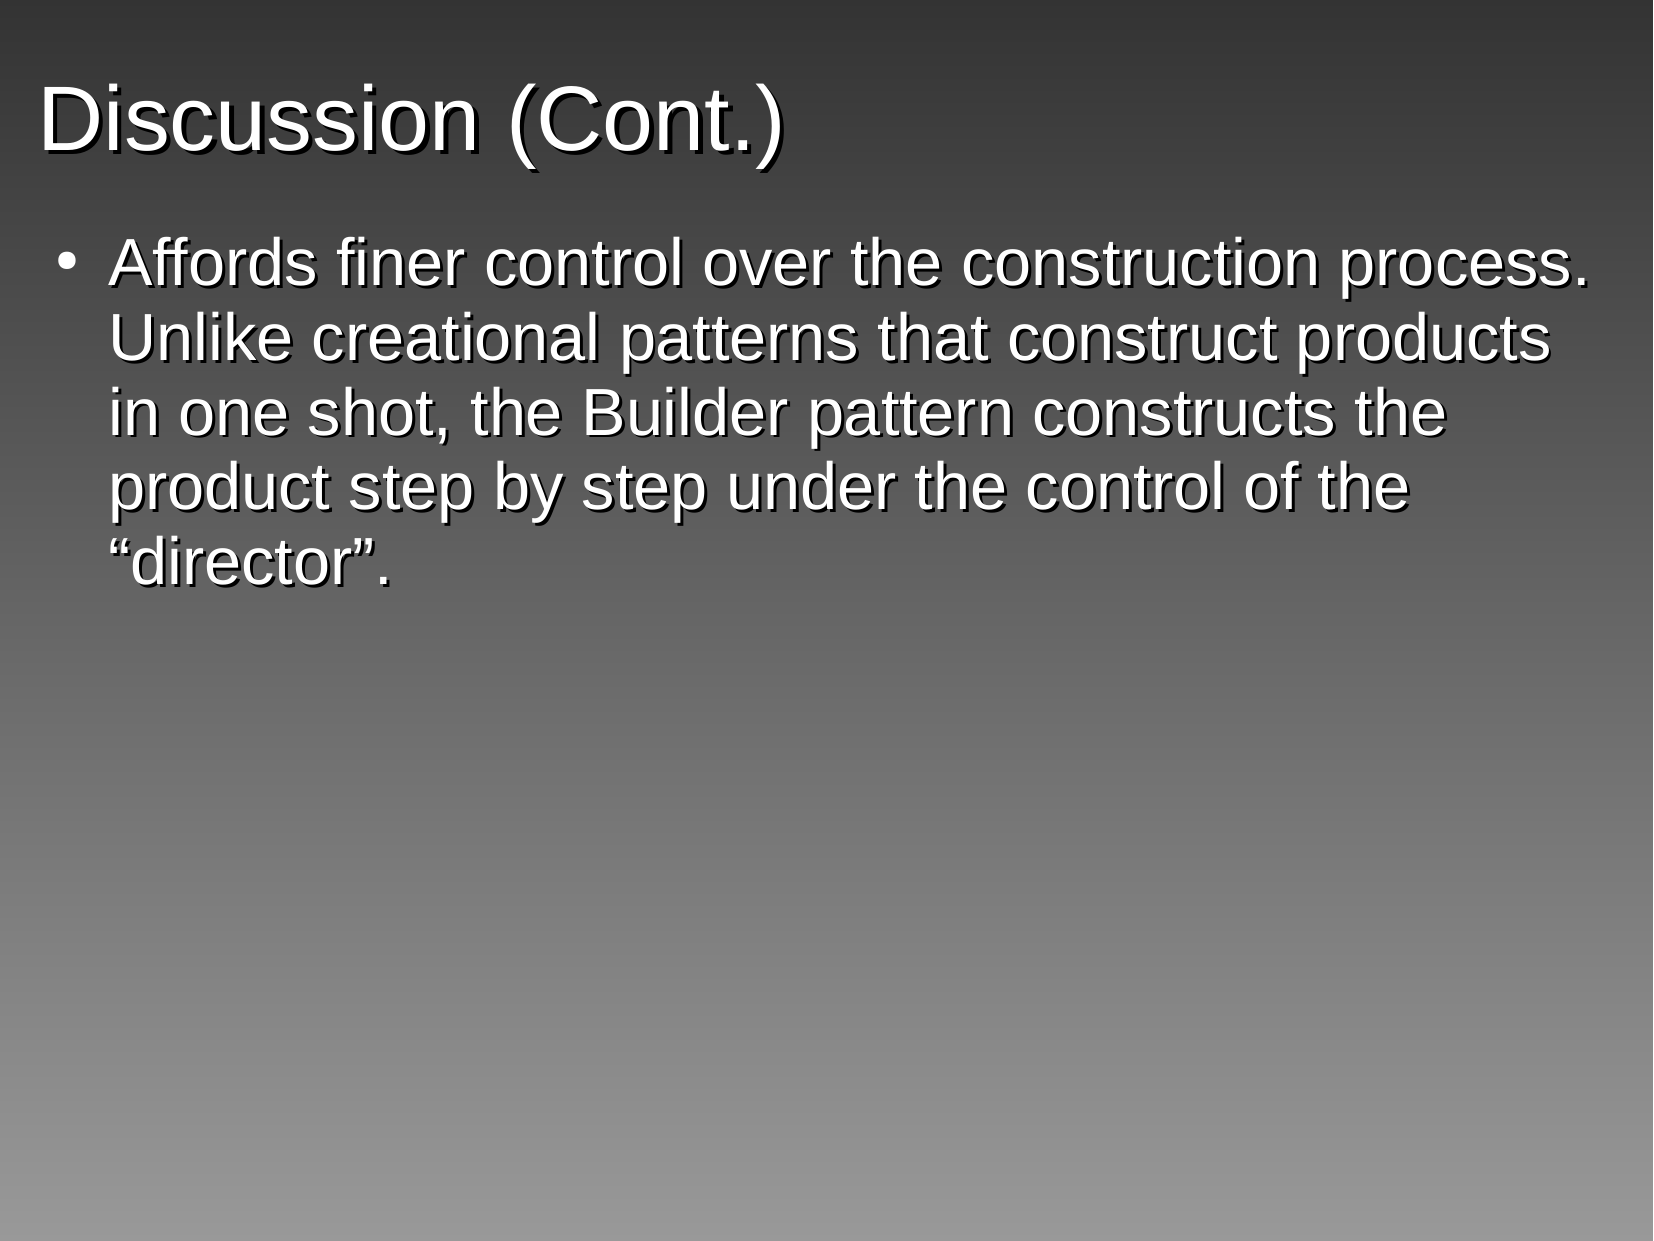

# Discussion (Cont.)
Affords finer control over the construction process. Unlike creational patterns that construct products in one shot, the Builder pattern constructs the product step by step under the control of the “director”.